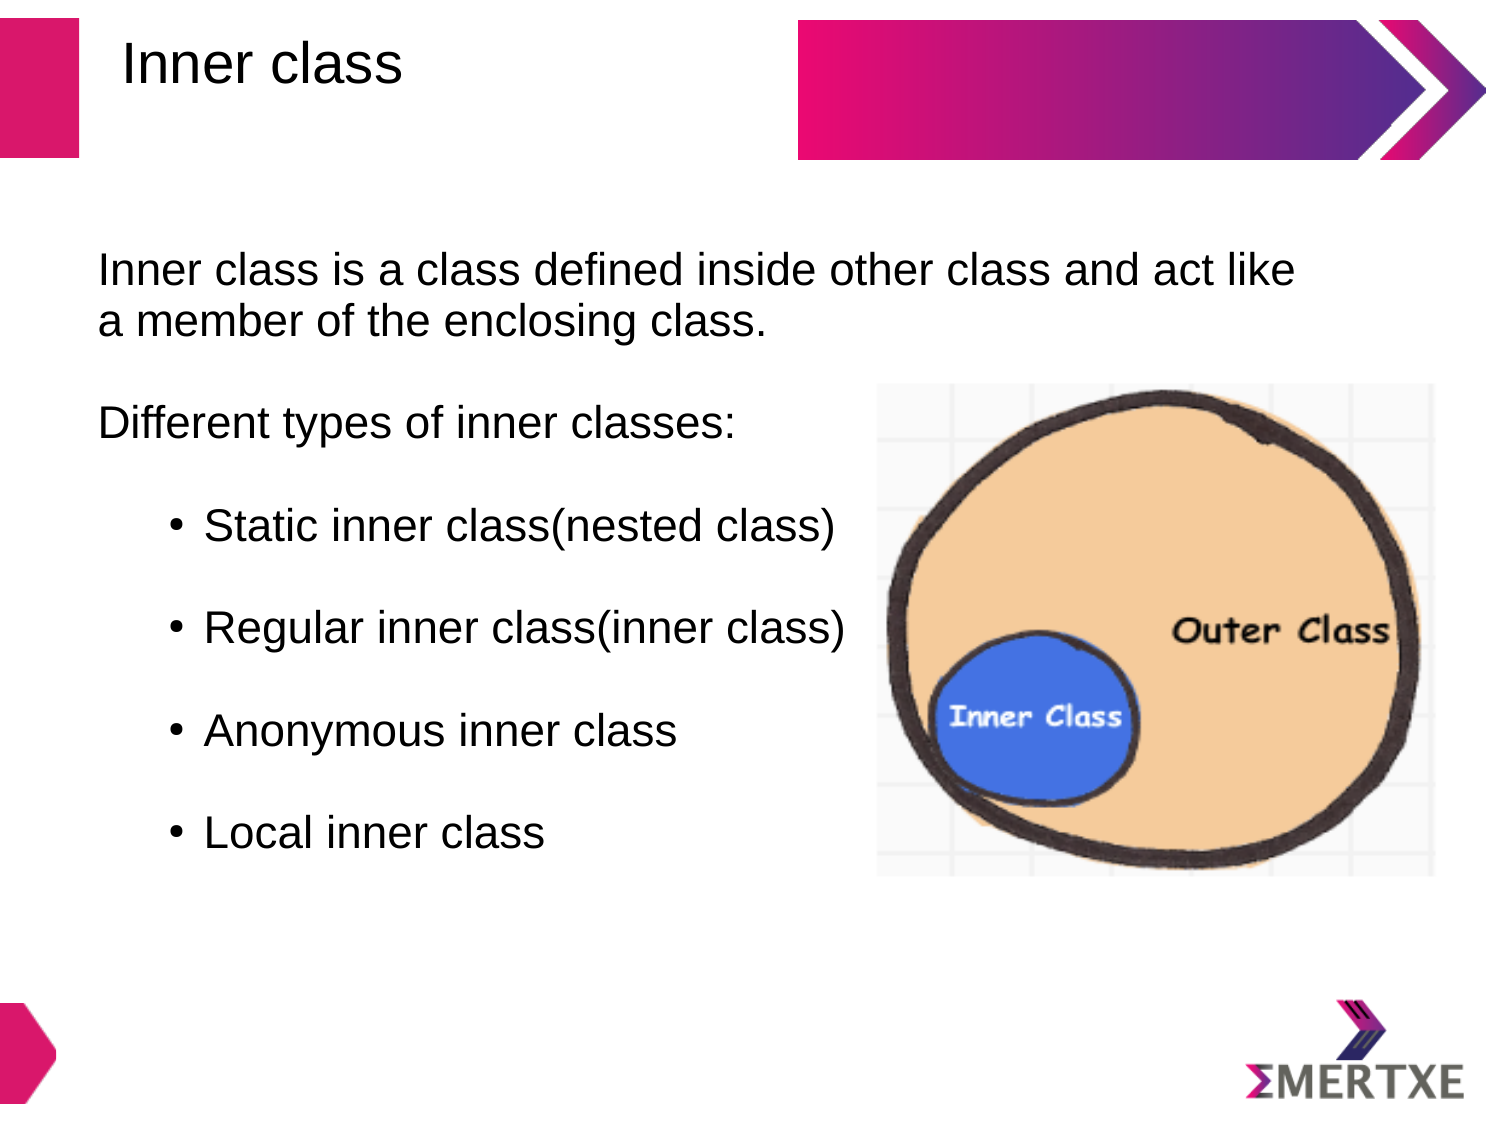

Inner class
Inner class is a class defined inside other class and act like a member of the enclosing class.
Different types of inner classes:
Static inner class(nested class)
Regular inner class(inner class)
Anonymous inner class
Local inner class